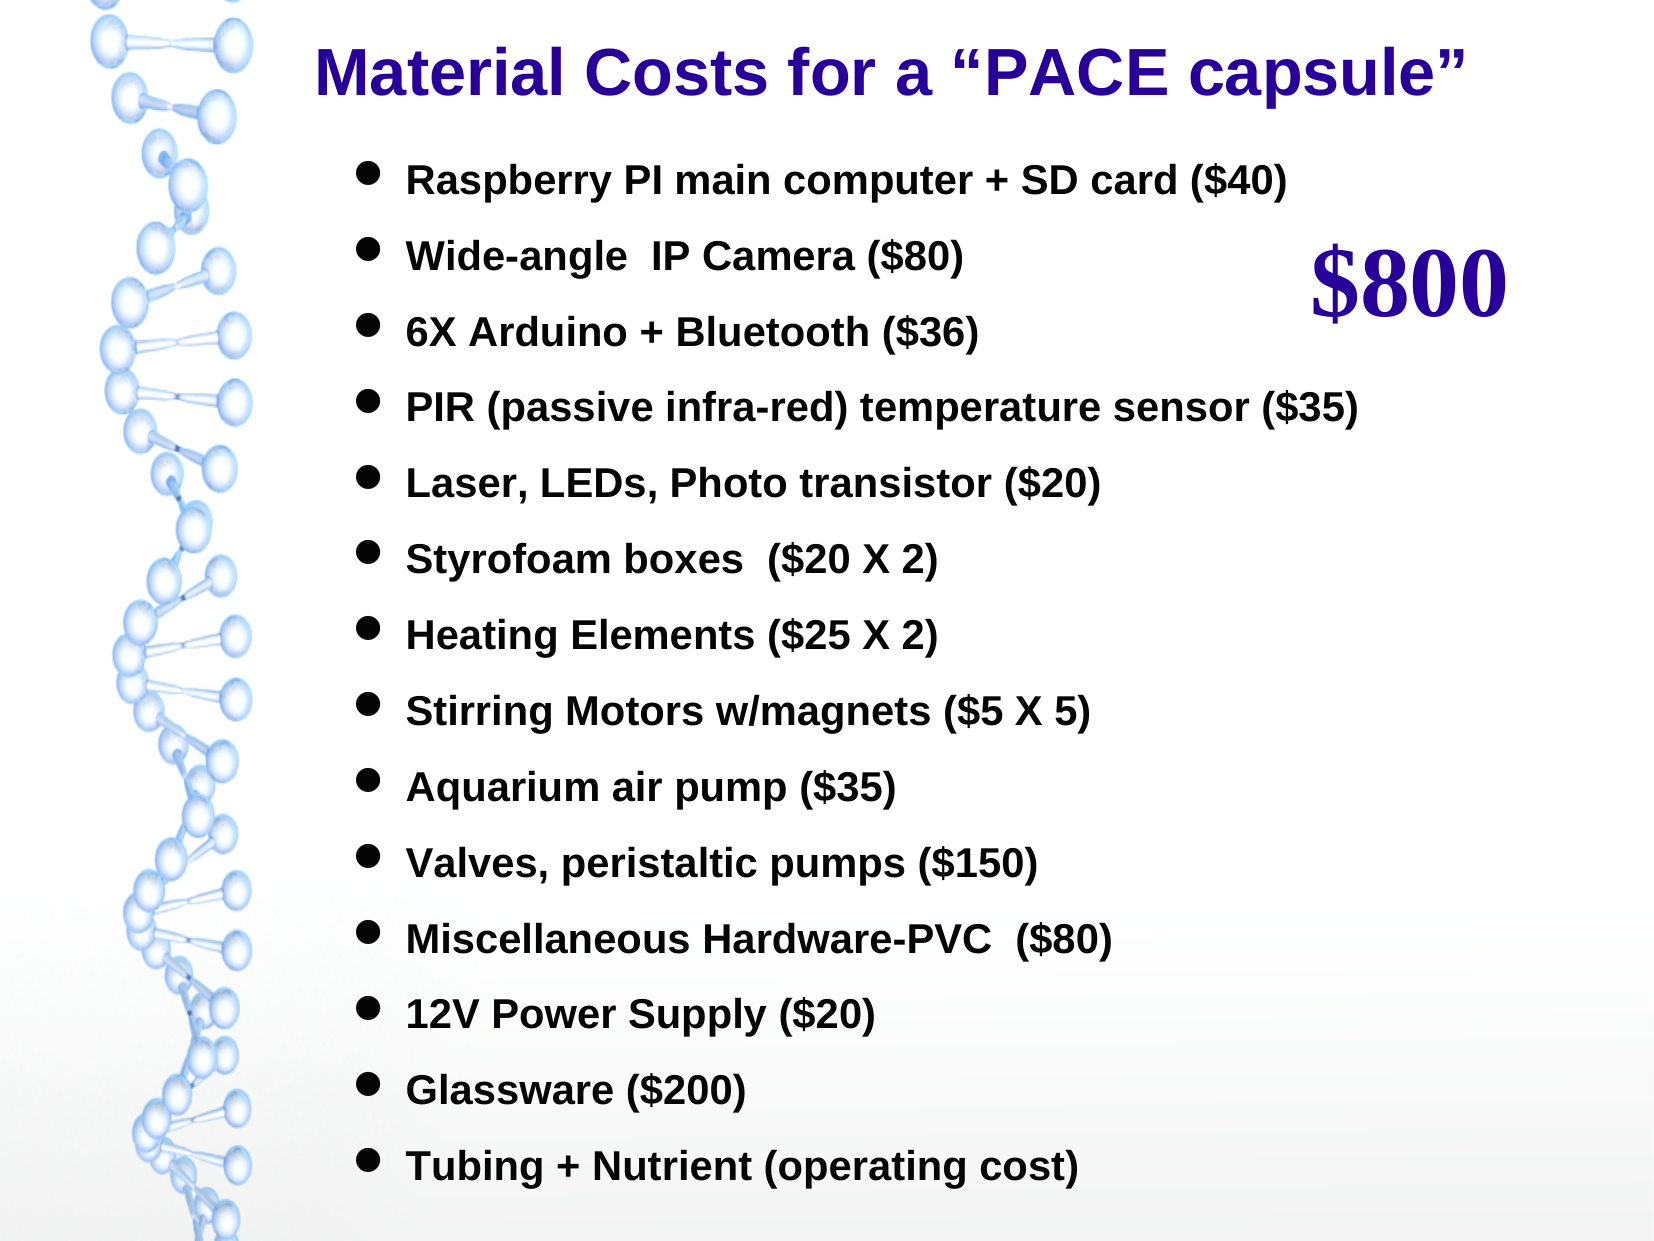

Material Costs for a “PACE capsule”
Raspberry PI main computer + SD card ($40)
Wide-angle IP Camera ($80)
6X Arduino + Bluetooth ($36)
PIR (passive infra-red) temperature sensor ($35)
Laser, LEDs, Photo transistor ($20)
Styrofoam boxes ($20 X 2)
Heating Elements ($25 X 2)
Stirring Motors w/magnets ($5 X 5)
Aquarium air pump ($35)
Valves, peristaltic pumps ($150)
Miscellaneous Hardware-PVC ($80)
12V Power Supply ($20)
Glassware ($200)
Tubing + Nutrient (operating cost)
$800